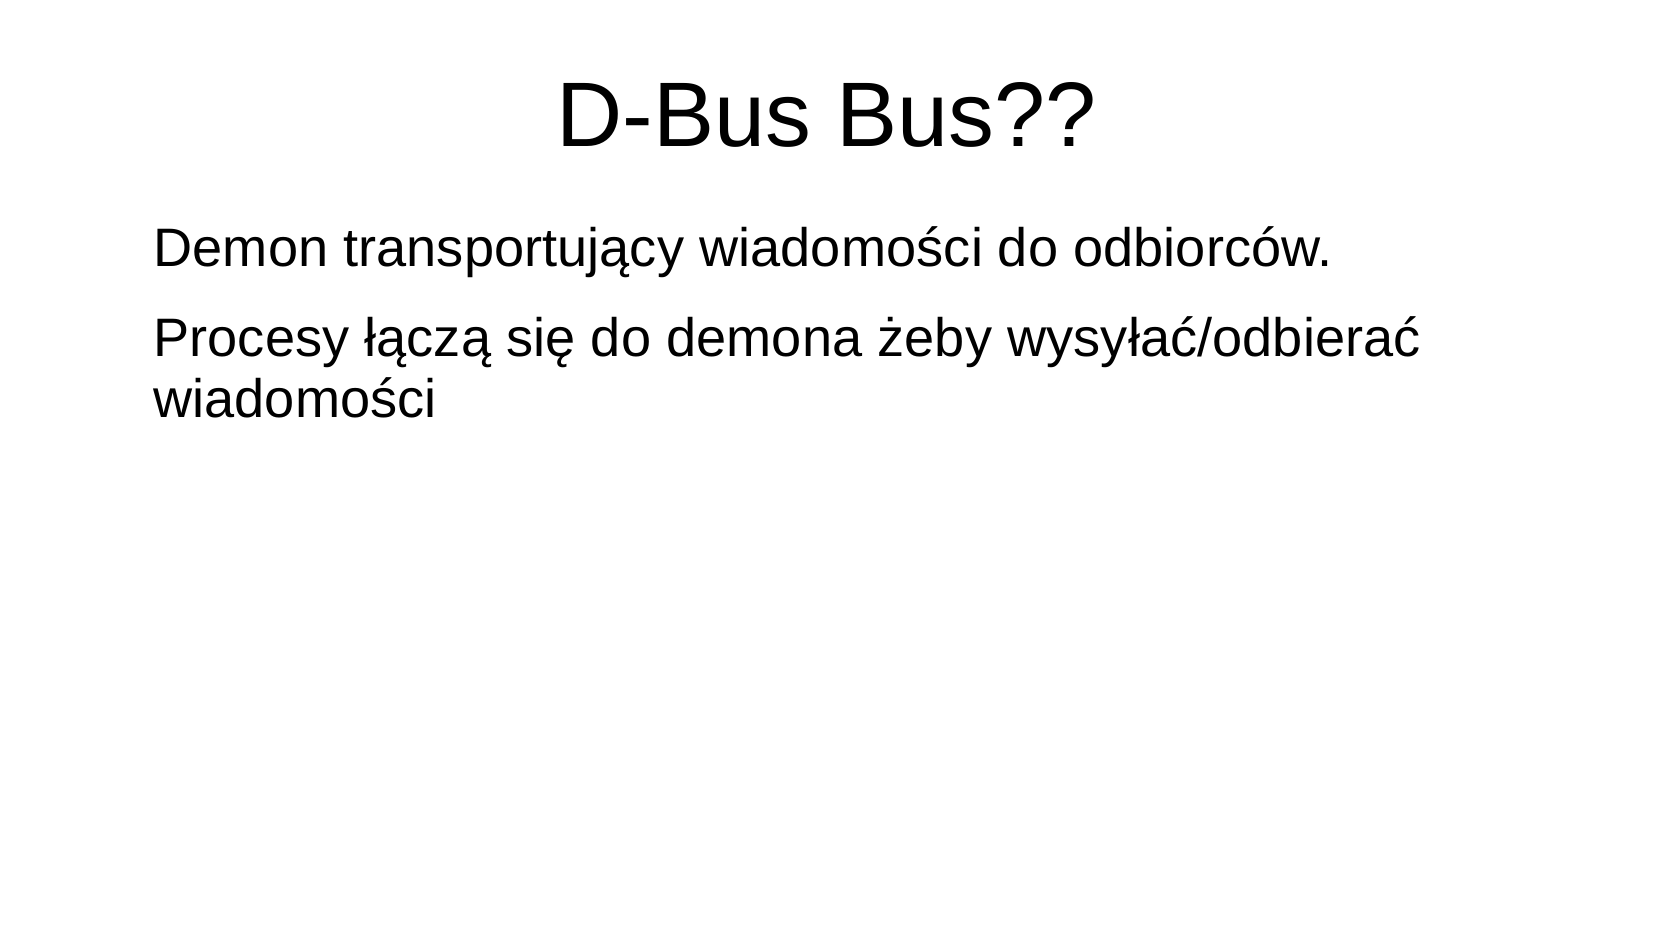

# D-Bus Bus??
Demon transportujący wiadomości do odbiorców.
Procesy łączą się do demona żeby wysyłać/odbierać wiadomości